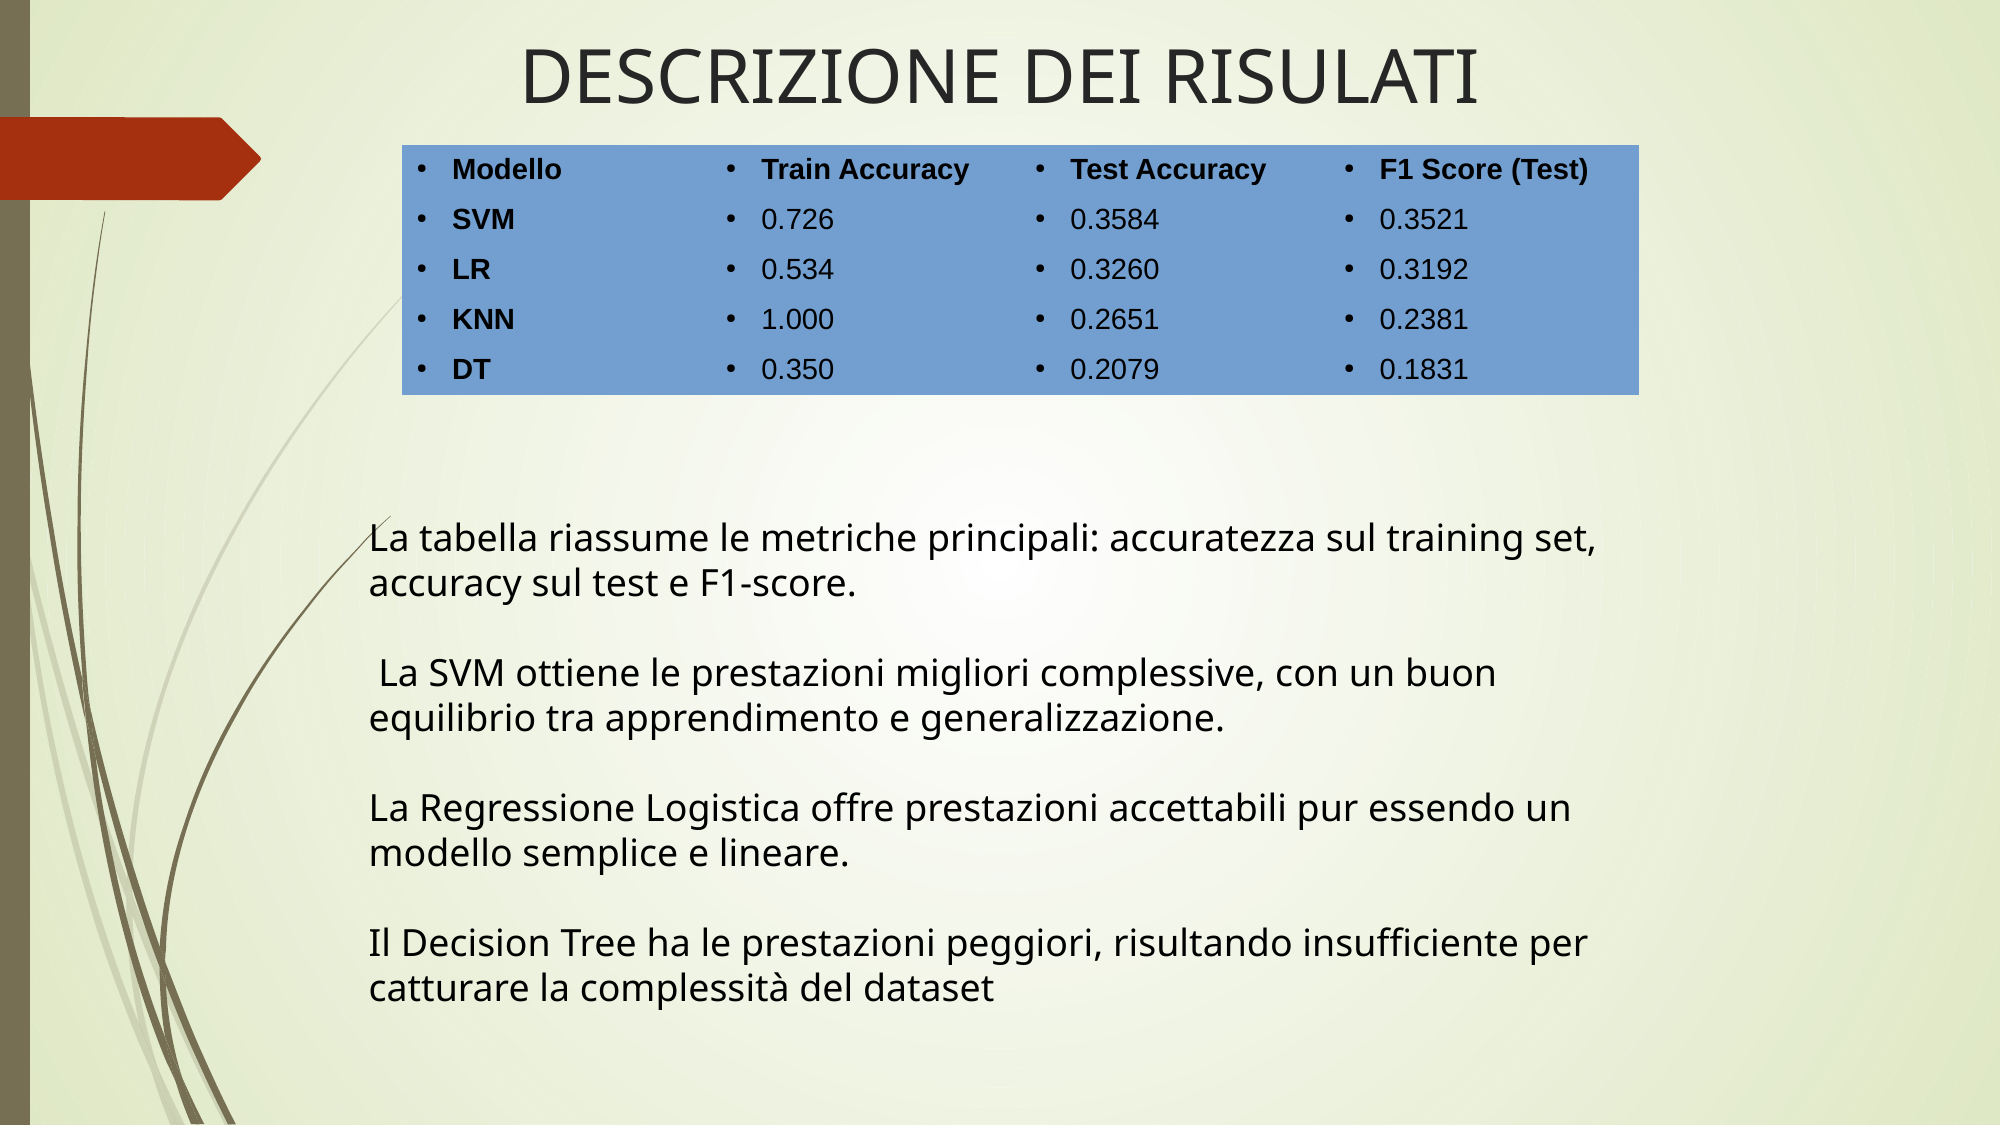

# DESCRIZIONE DEI RISULATI
| Modello | Train Accuracy | Test Accuracy | F1 Score (Test) |
| --- | --- | --- | --- |
| SVM | 0.726 | 0.3584 | 0.3521 |
| LR | 0.534 | 0.3260 | 0.3192 |
| KNN | 1.000 | 0.2651 | 0.2381 |
| DT | 0.350 | 0.2079 | 0.1831 |
La tabella riassume le metriche principali: accuratezza sul training set, accuracy sul test e F1-score.
 La SVM ottiene le prestazioni migliori complessive, con un buon equilibrio tra apprendimento e generalizzazione.
La Regressione Logistica offre prestazioni accettabili pur essendo un modello semplice e lineare.
Il Decision Tree ha le prestazioni peggiori, risultando insufficiente per catturare la complessità del dataset